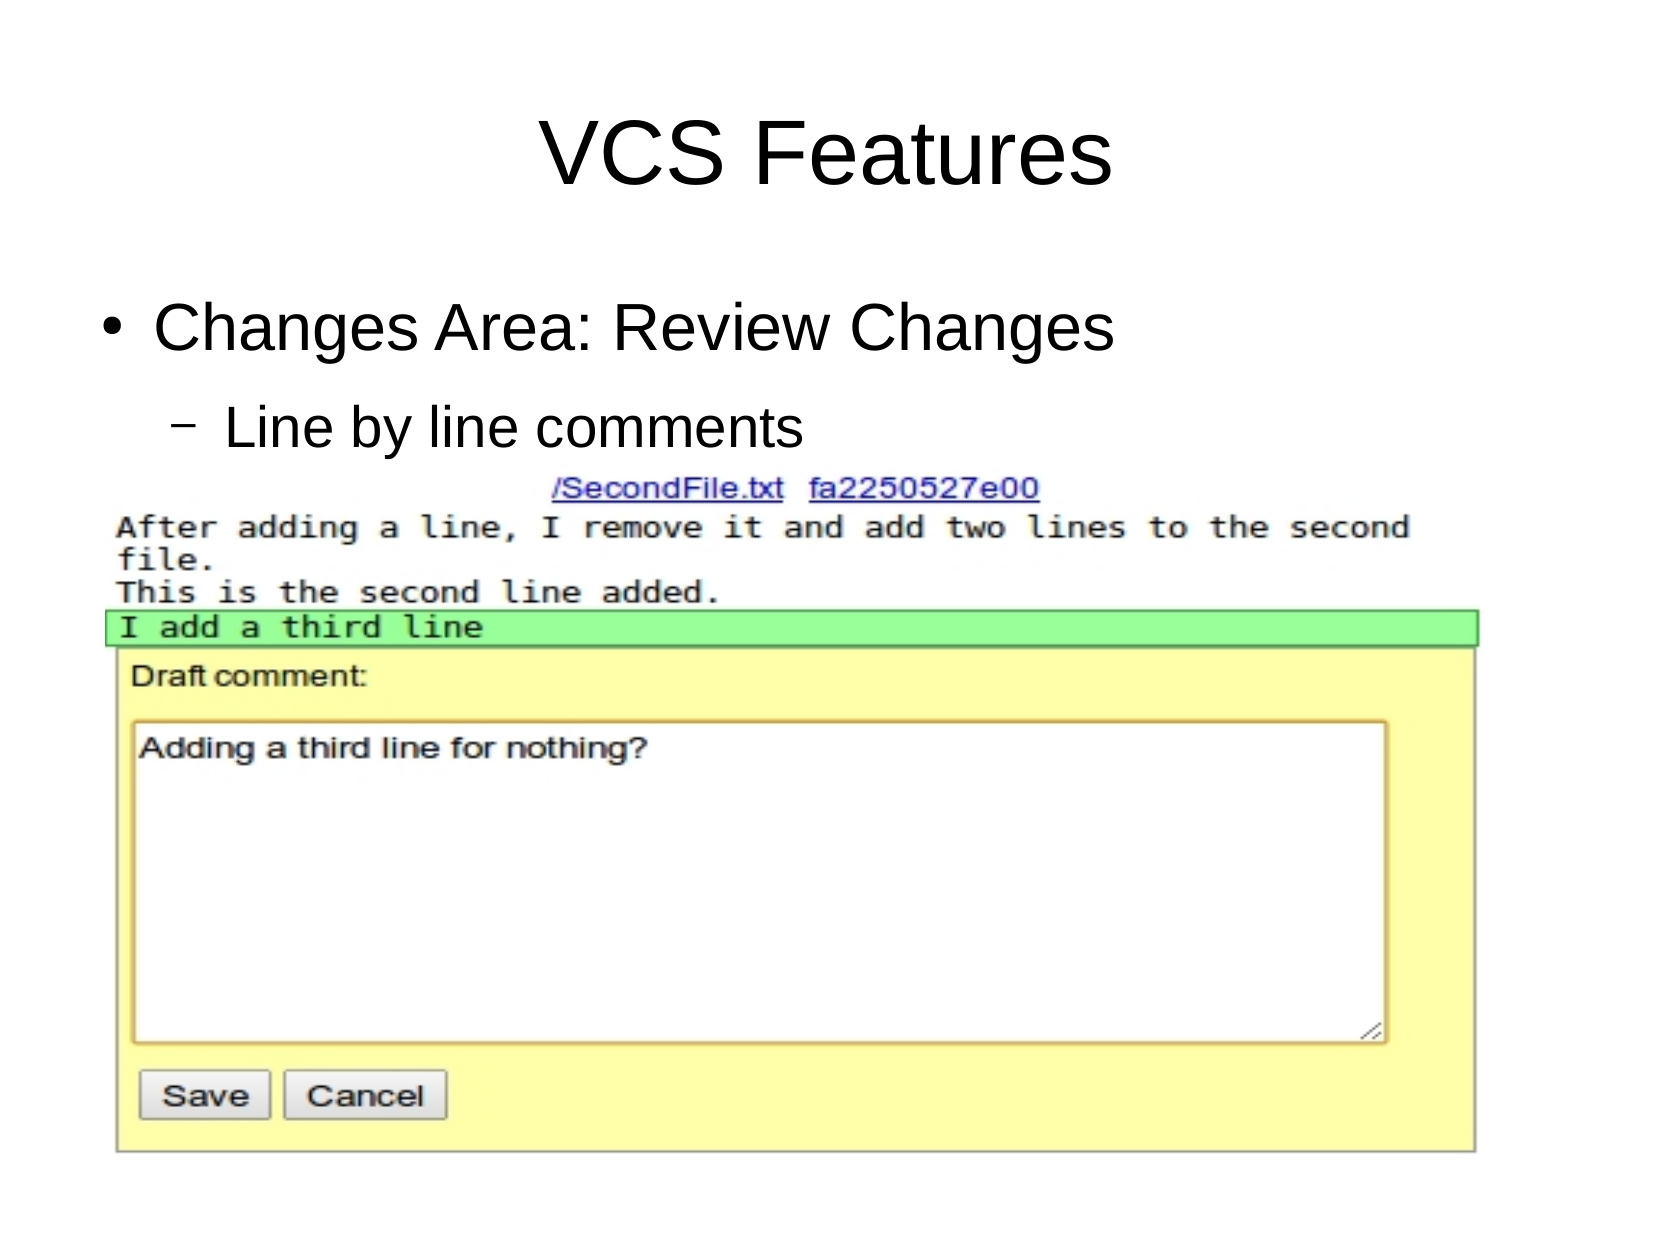

# VCS Features
Changes Area: Review Changes
Line by line comments